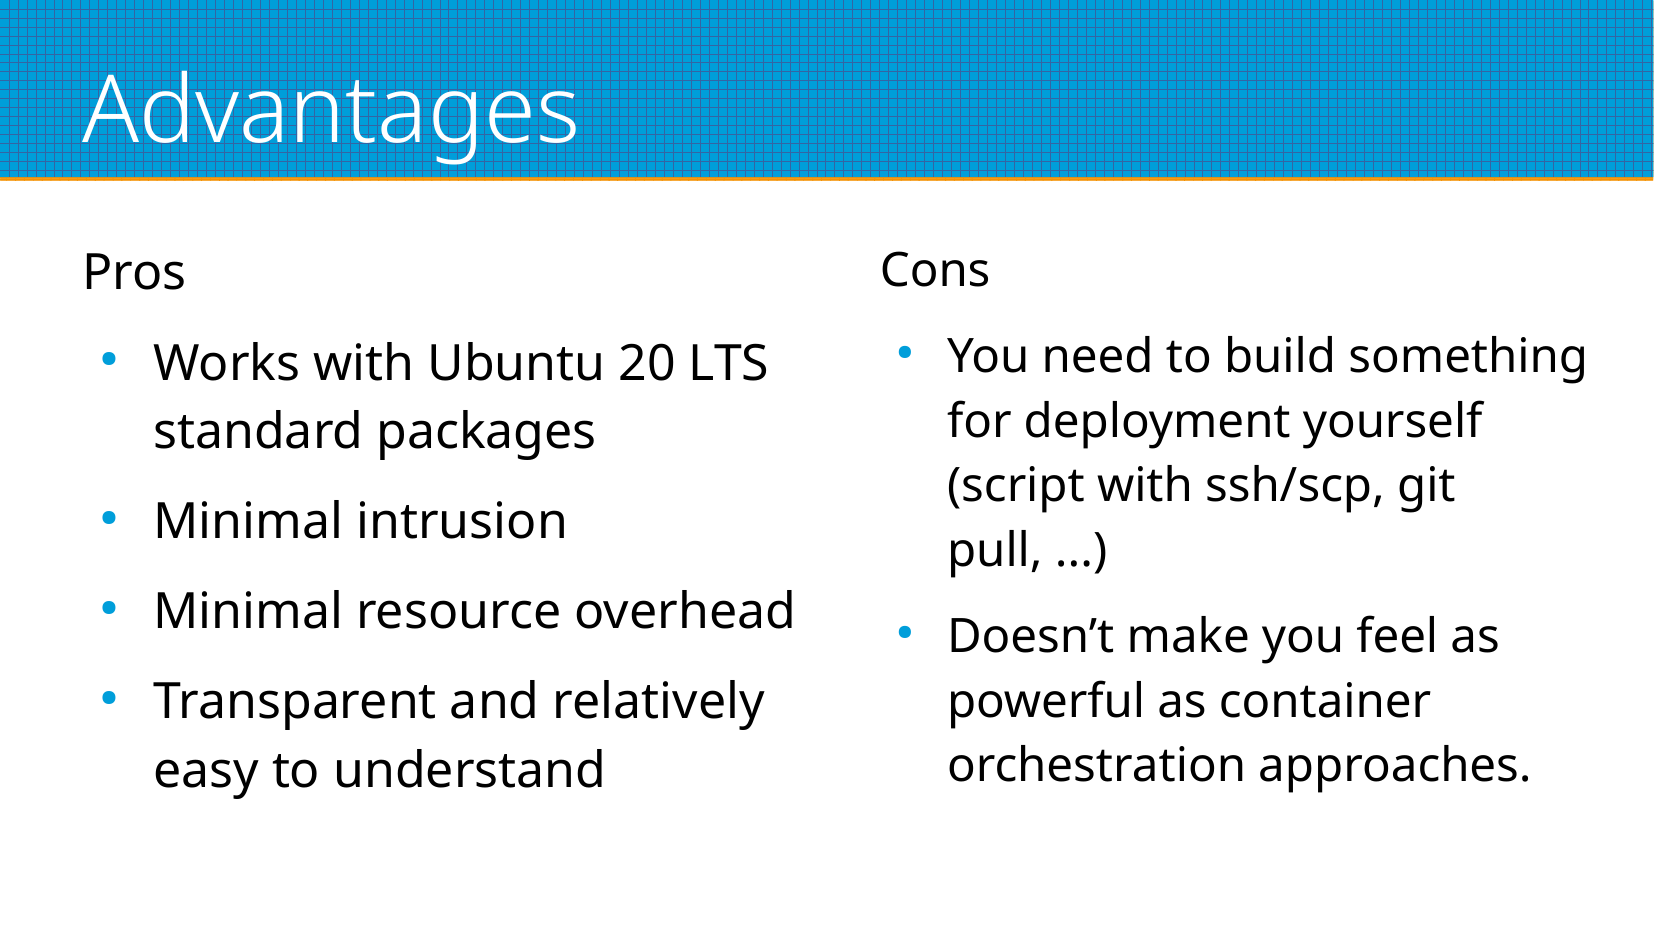

# Advantages
Pros
Works with Ubuntu 20 LTS standard packages
Minimal intrusion
Minimal resource overhead
Transparent and relatively easy to understand
Cons
You need to build something for deployment yourself
(script with ssh/scp, git pull, ...)
Doesn’t make you feel as powerful as container orchestration approaches.